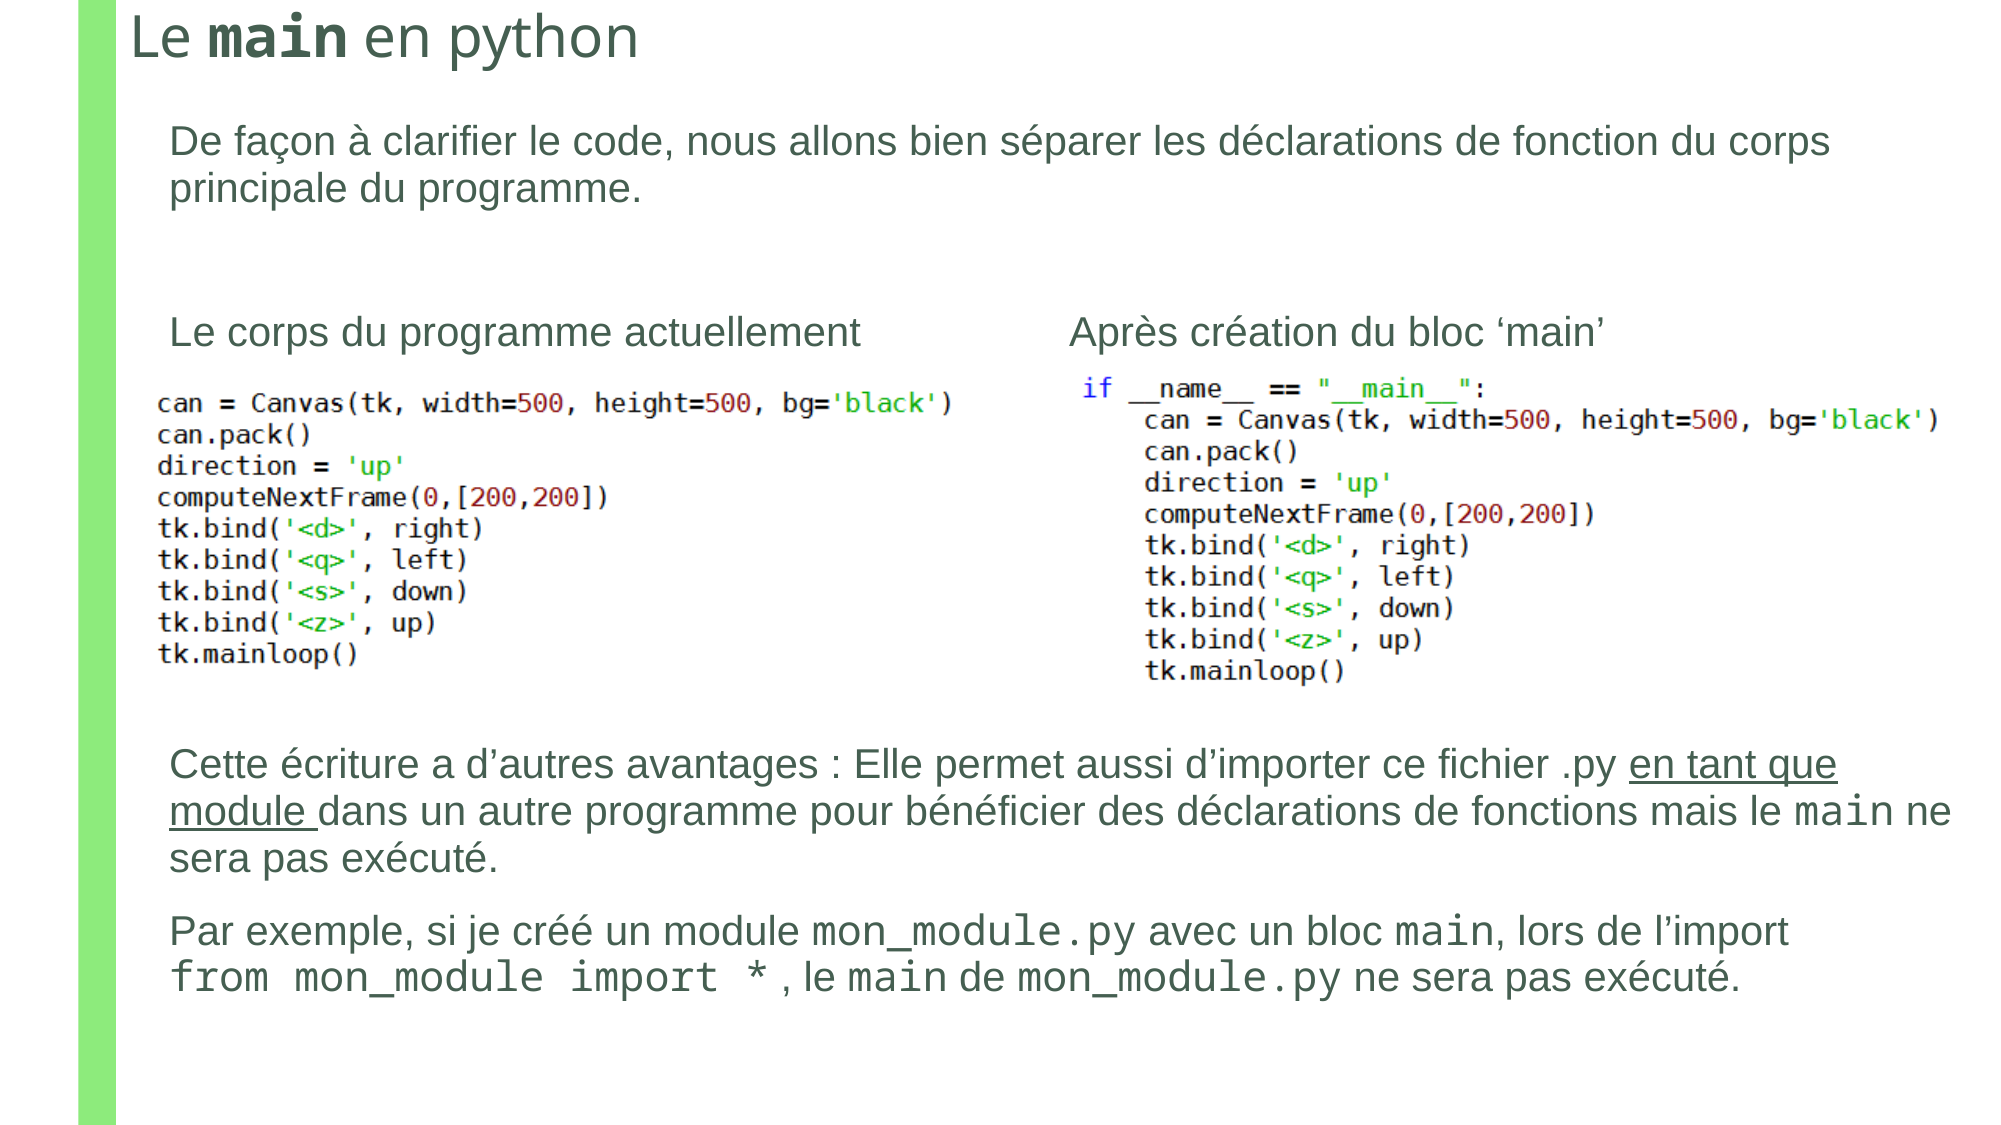

# Le main en python
De façon à clarifier le code, nous allons bien séparer les déclarations de fonction du corps principale du programme.
Le corps du programme actuellement		Après création du bloc ‘main’
Cette écriture a d’autres avantages : Elle permet aussi d’importer ce fichier .py en tant que module dans un autre programme pour bénéficier des déclarations de fonctions mais le main ne sera pas exécuté.
Par exemple, si je créé un module mon_module.py avec un bloc main, lors de l’import
from mon_module import * , le main de mon_module.py ne sera pas exécuté.